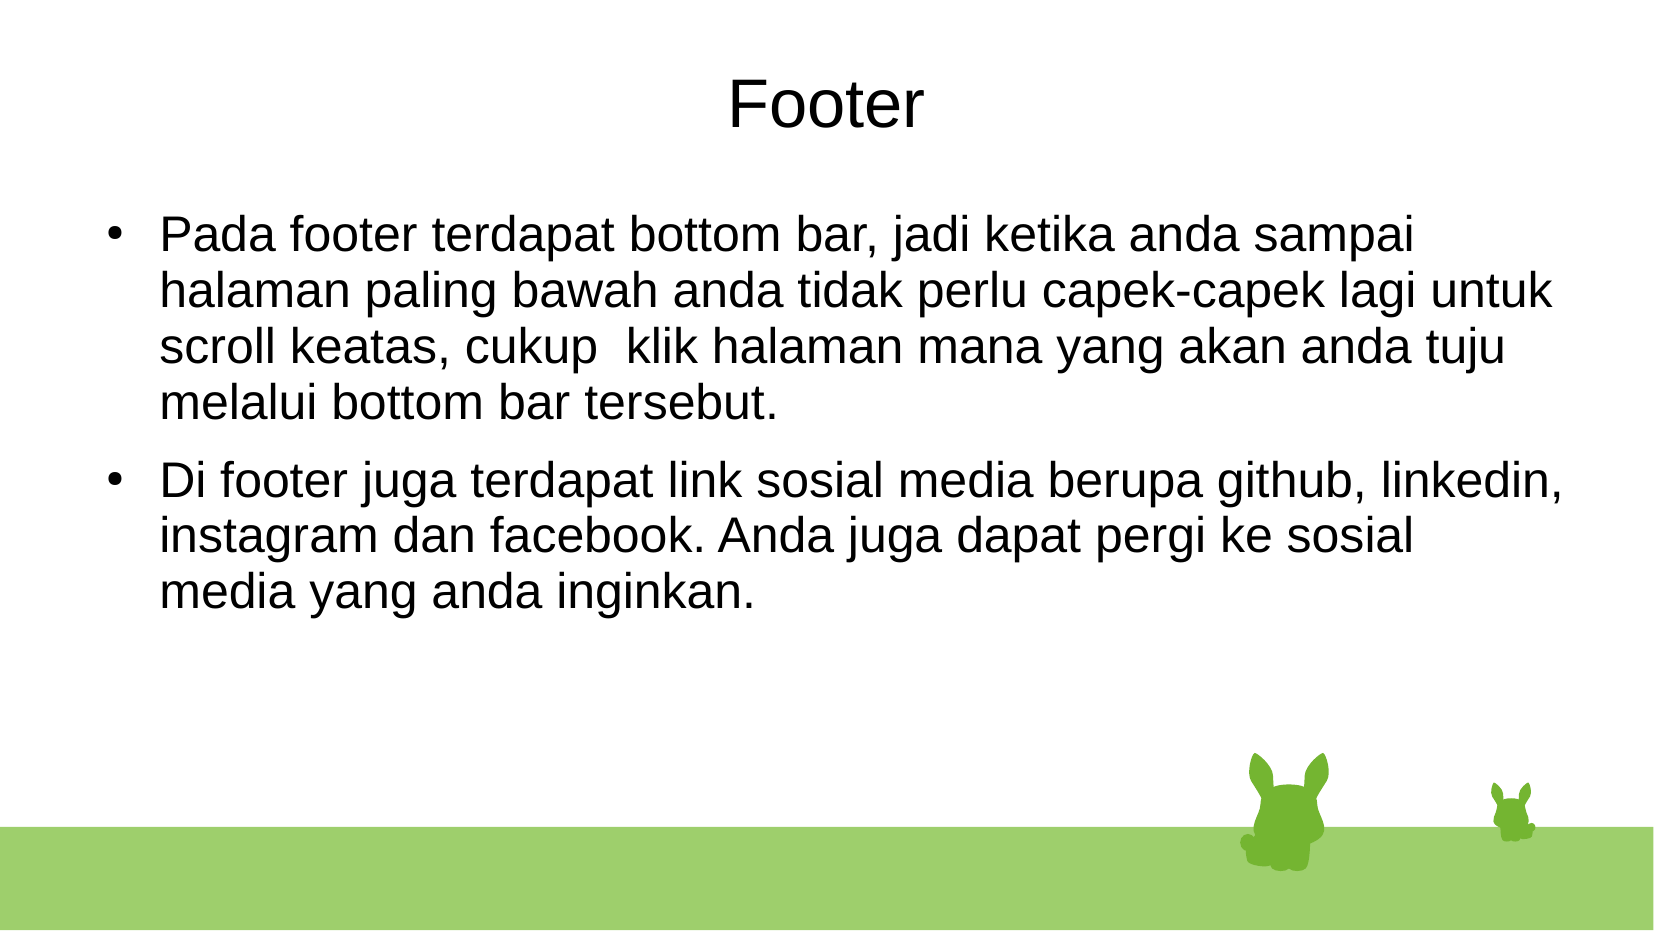

# Footer
Pada footer terdapat bottom bar, jadi ketika anda sampai halaman paling bawah anda tidak perlu capek-capek lagi untuk scroll keatas, cukup klik halaman mana yang akan anda tuju melalui bottom bar tersebut.
Di footer juga terdapat link sosial media berupa github, linkedin, instagram dan facebook. Anda juga dapat pergi ke sosial media yang anda inginkan.